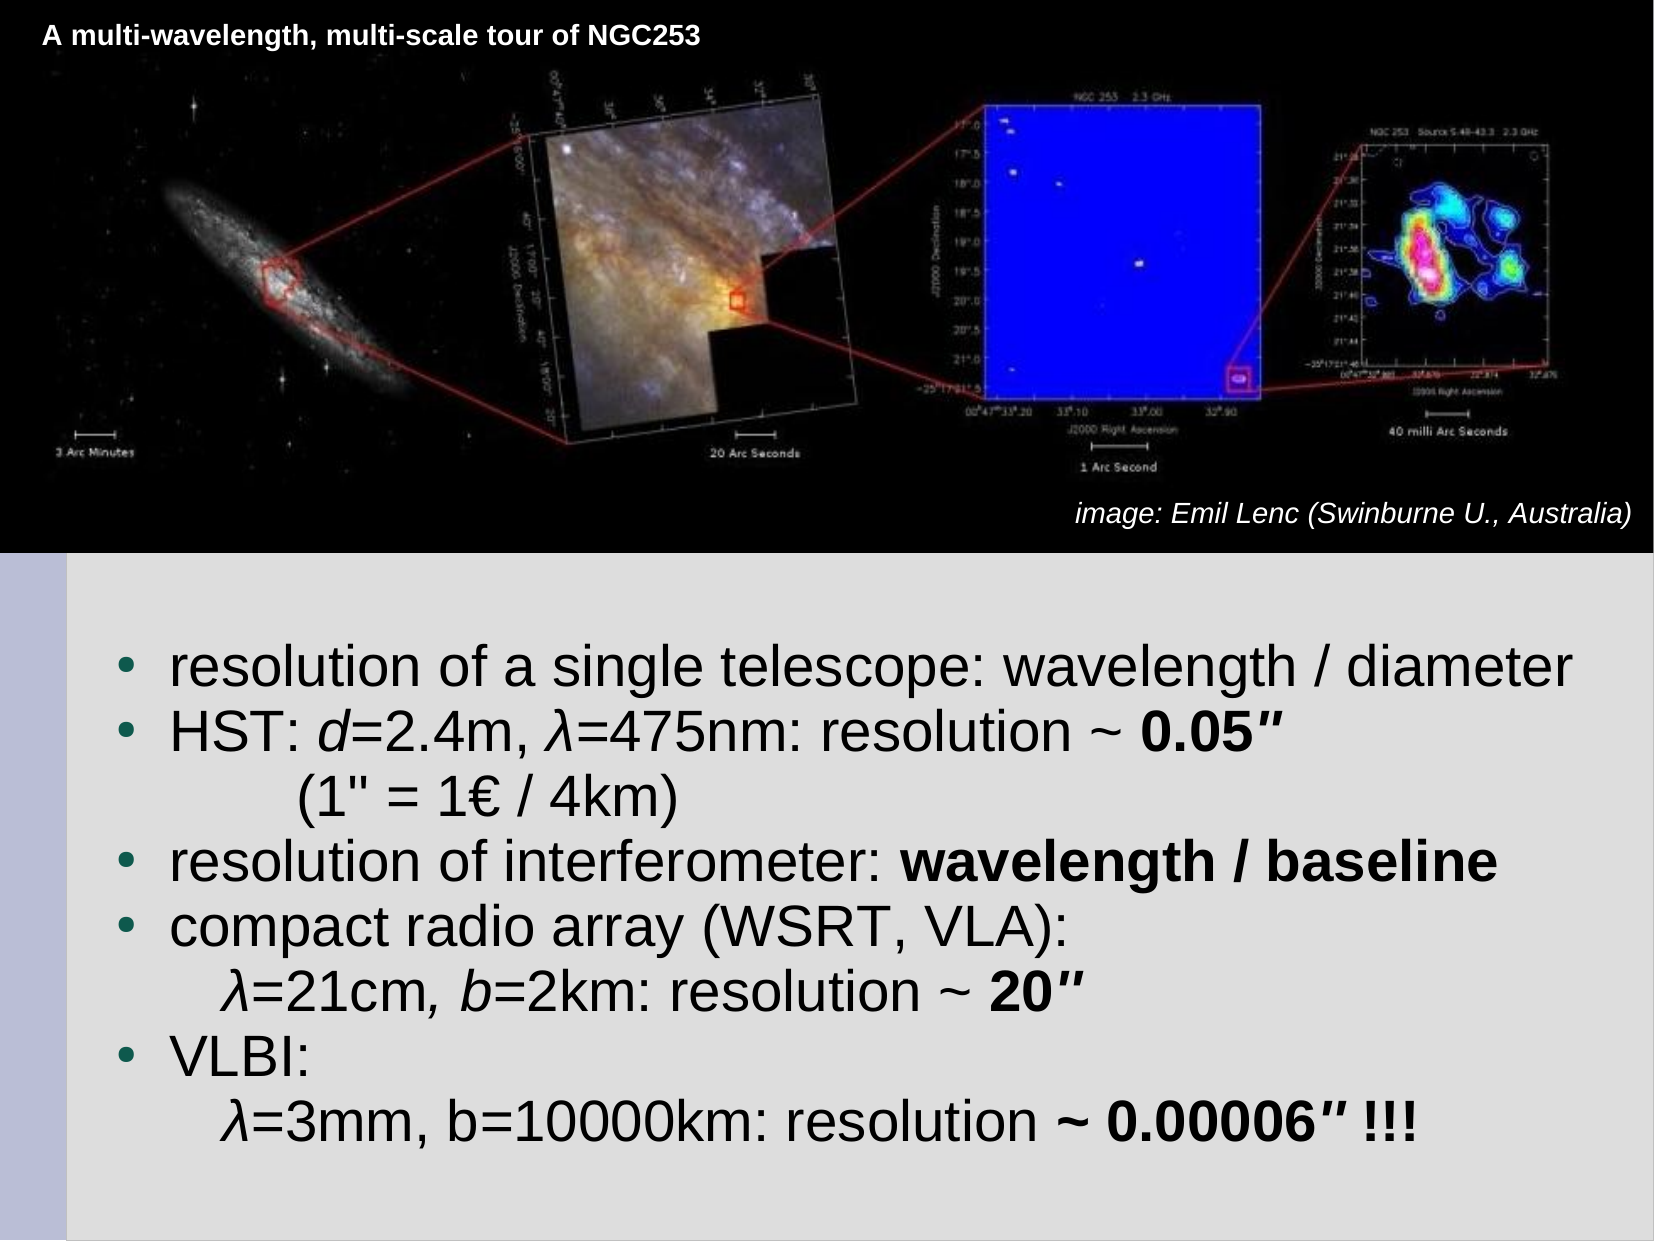

A multi-wavelength, multi-scale tour of NGC253
# Emil's image?
image: Emil Lenc (Swinburne U., Australia)
resolution of a single telescope: wavelength / diameter
HST: d=2.4m, λ=475nm: resolution ~ 0.05''
	(1'' = 1€ / 4km)
resolution of interferometer: wavelength / baseline
compact radio array (WSRT, VLA):
λ=21cm, b=2km: resolution ~ 20''
VLBI:
λ=3mm, b=10000km: resolution ~ 0.00006'' !!!